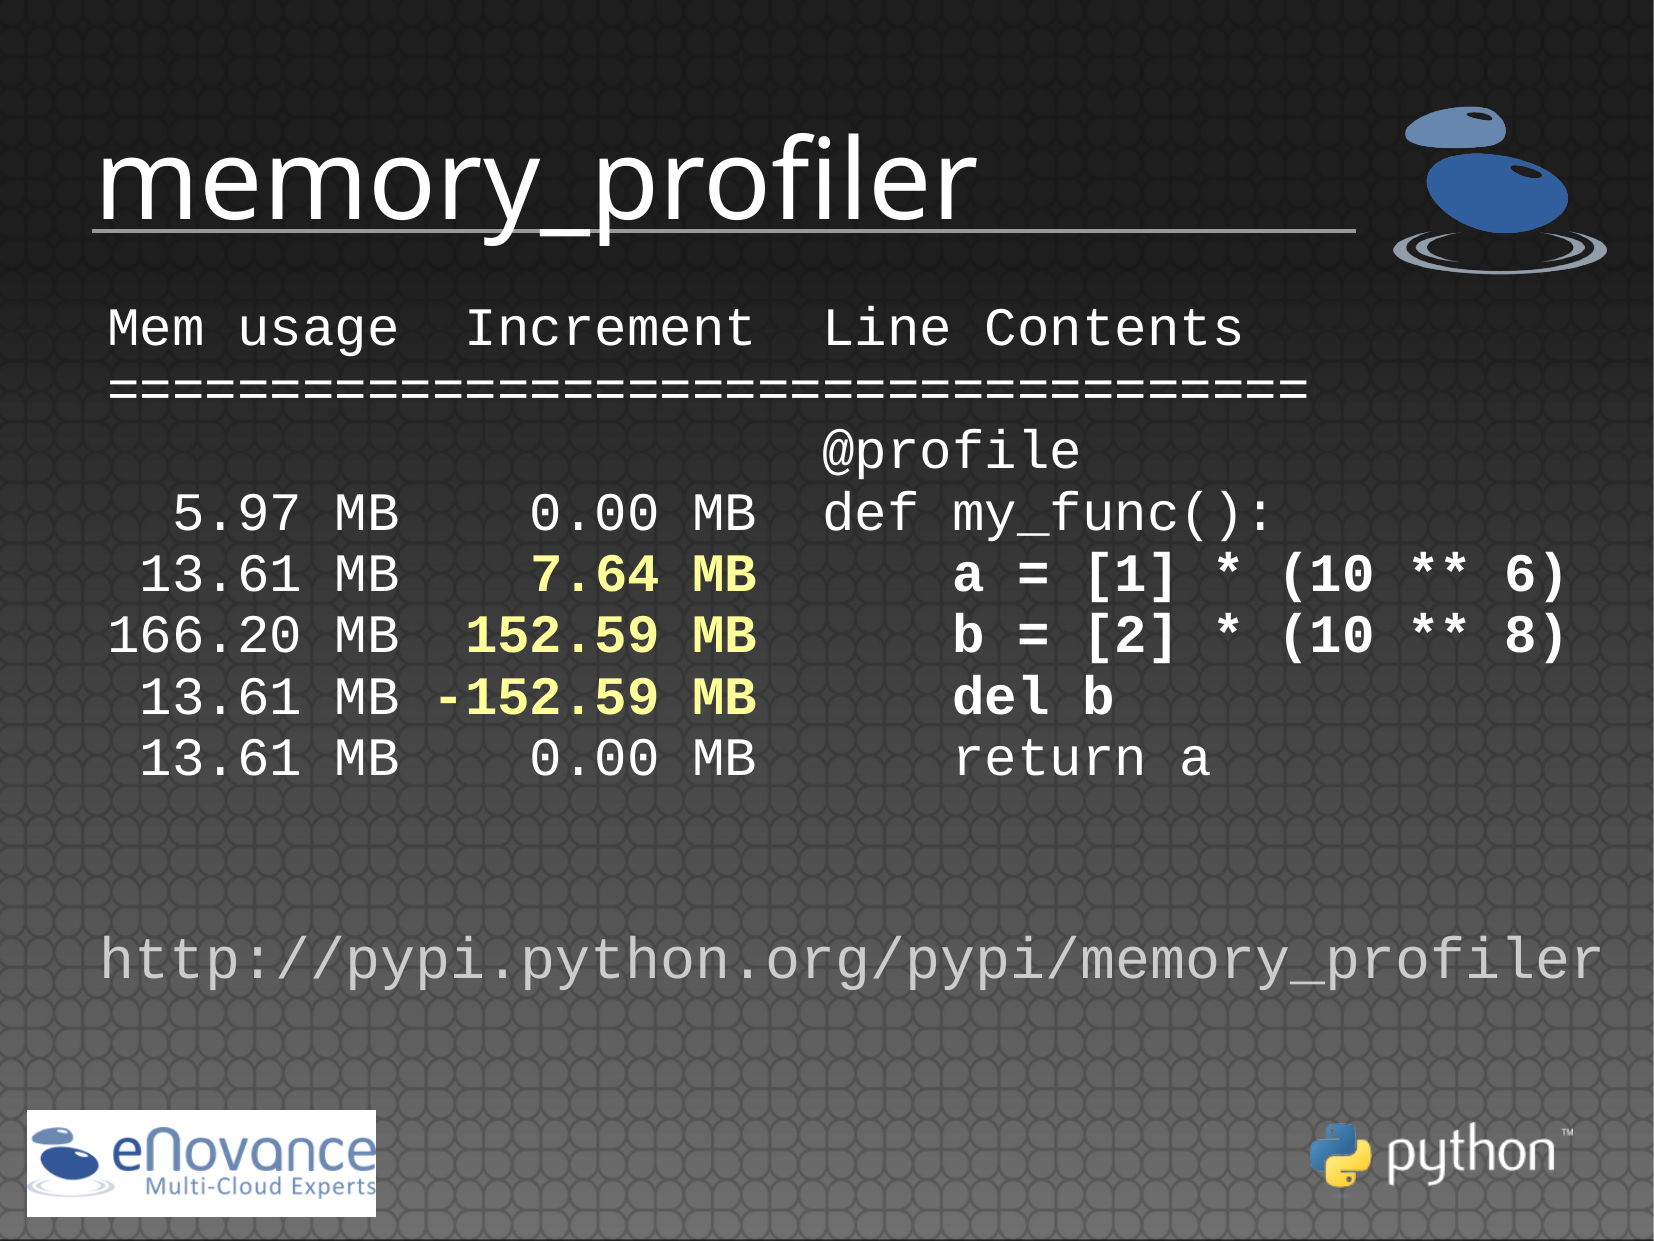

memory_profiler
# Mem usage Increment Line Contents ===================================== @profile 5.97 MB 0.00 MB def my_func(): 13.61 MB 7.64 MB a = [1] * (10 ** 6) 166.20 MB 152.59 MB b = [2] * (10 ** 8) 13.61 MB -152.59 MB del b 13.61 MB 0.00 MB return a
http://pypi.python.org/pypi/memory_profiler